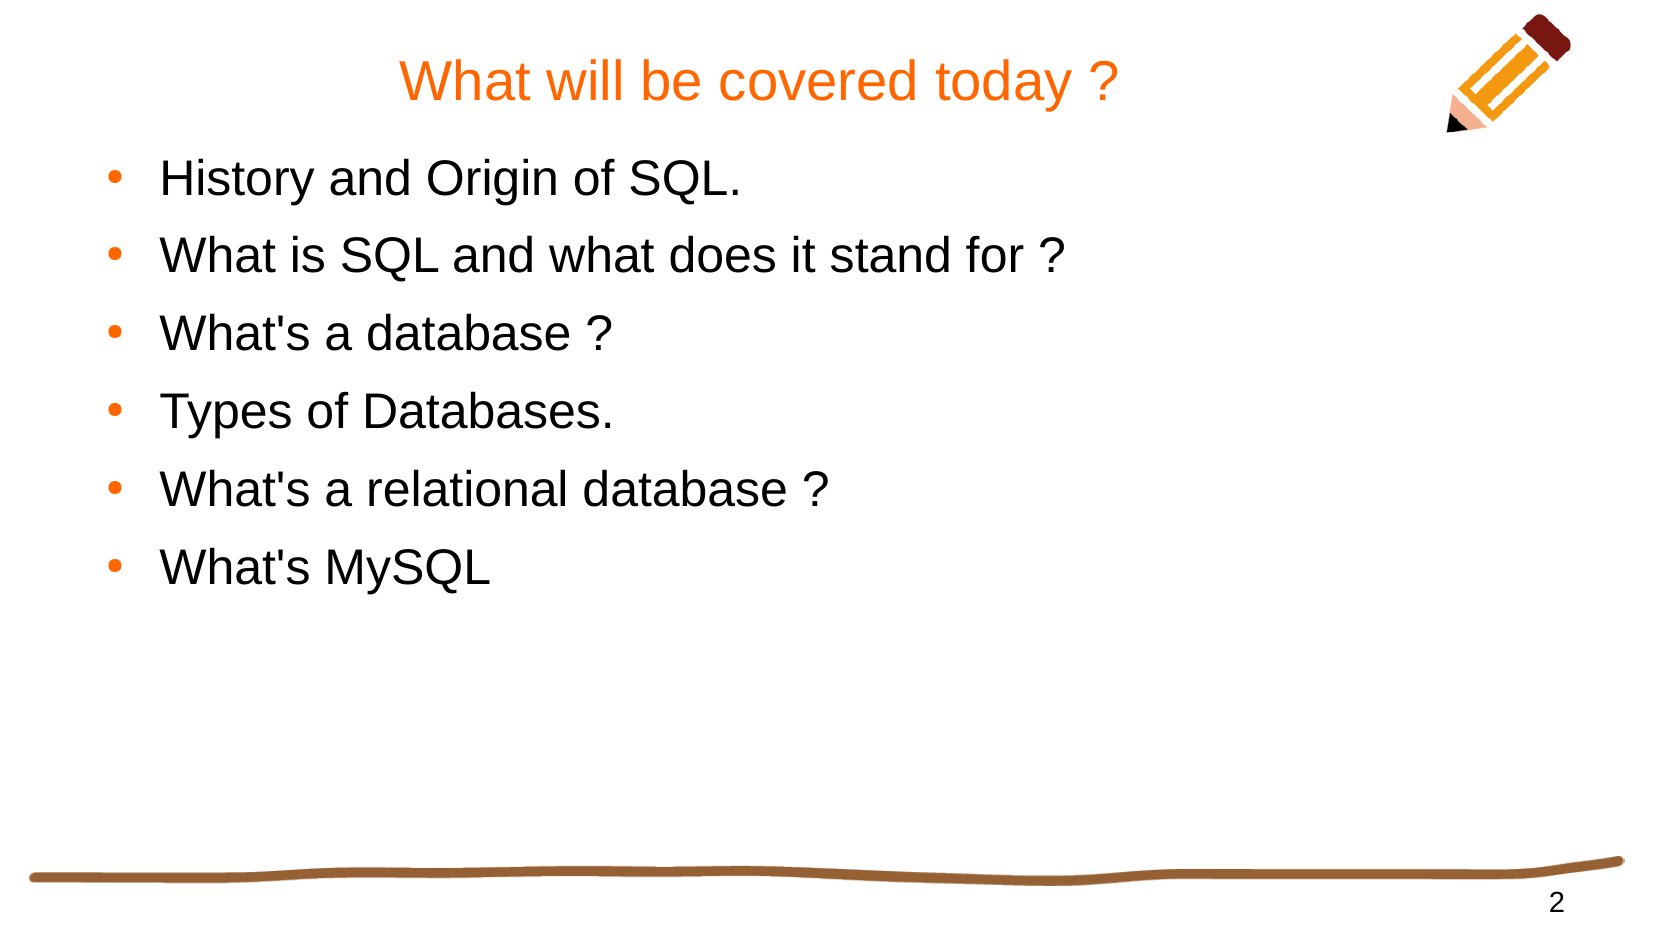

# What will be covered today ?
History and Origin of SQL.
What is SQL and what does it stand for ?
What's a database ?
Types of Databases.
What's a relational database ?
What's MySQL
2